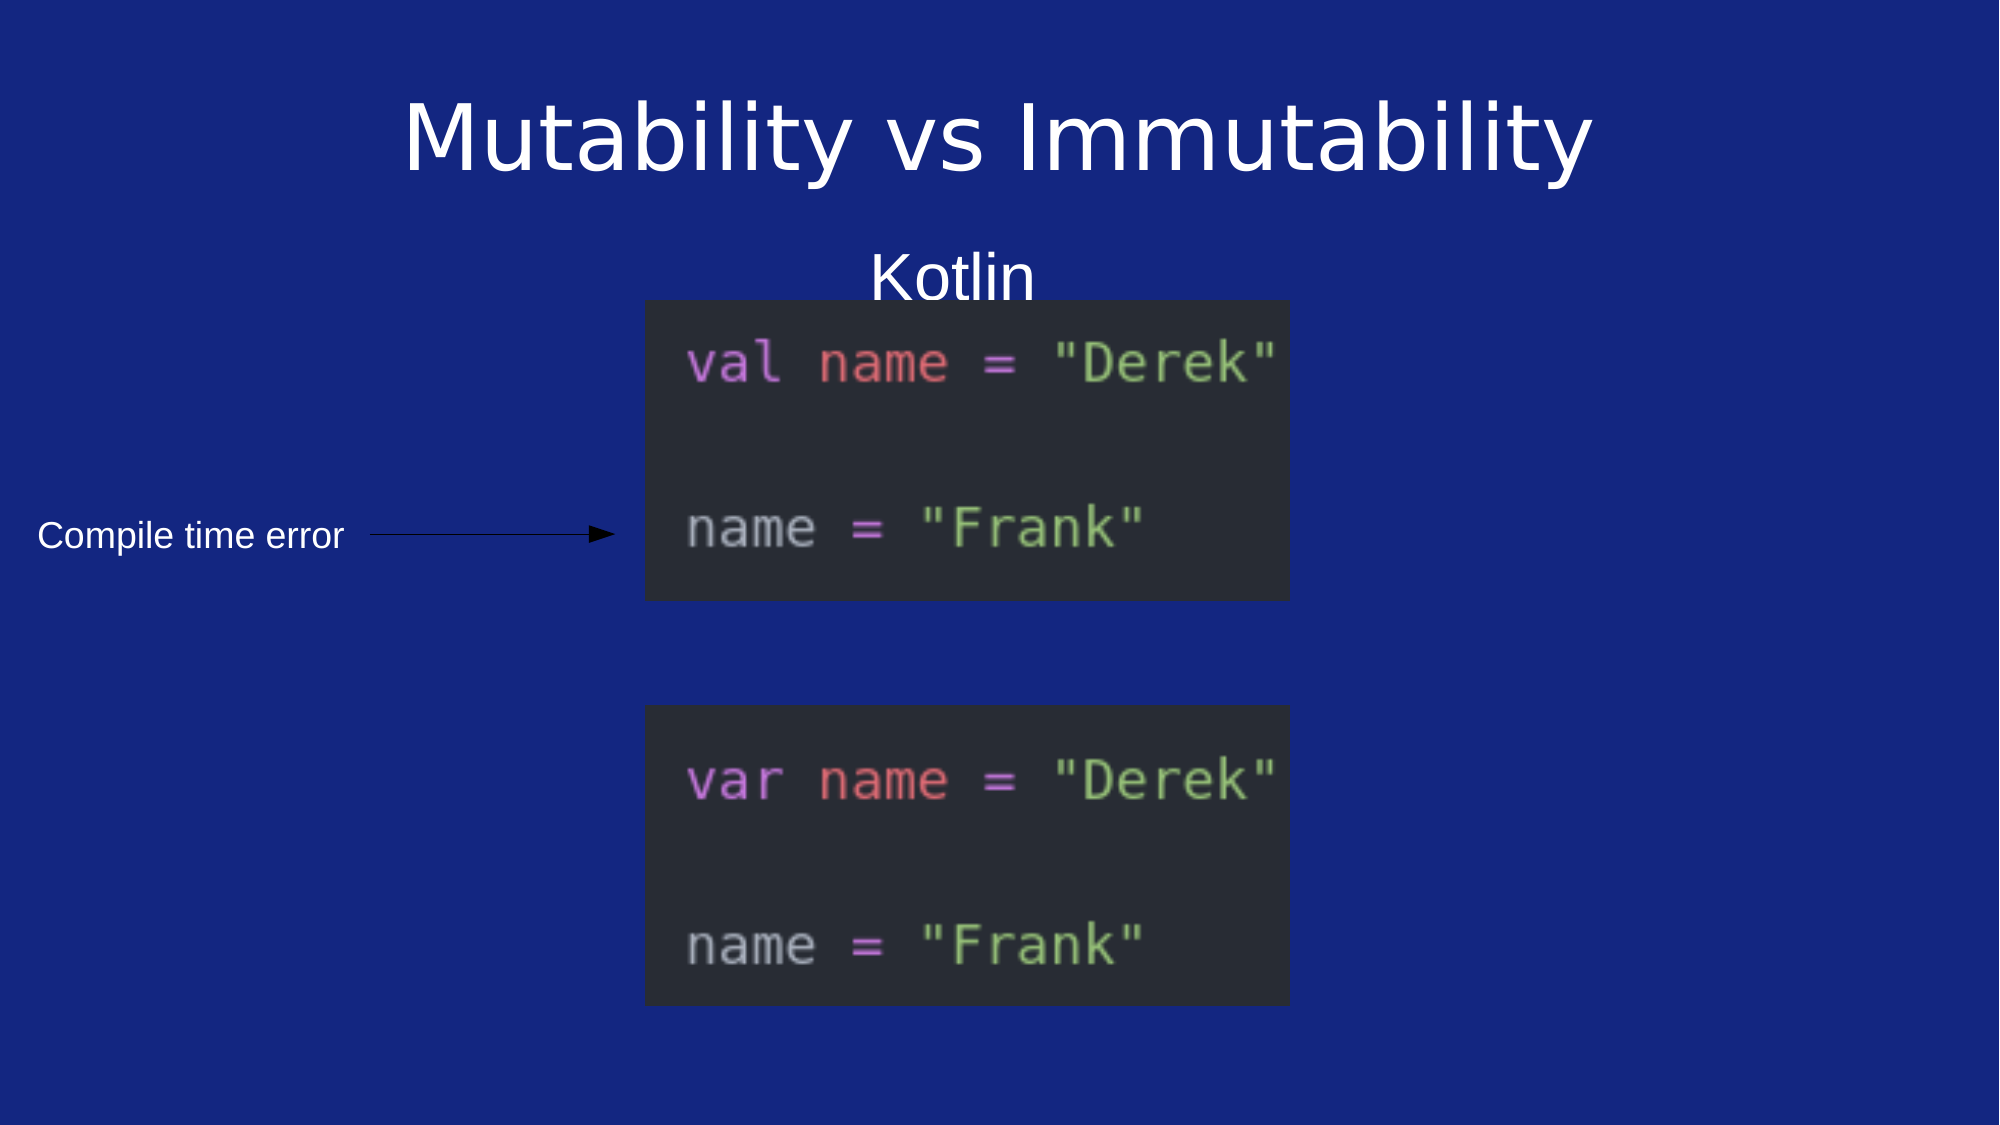

# Mutability vs Immutability
Kotlin
Compile time error